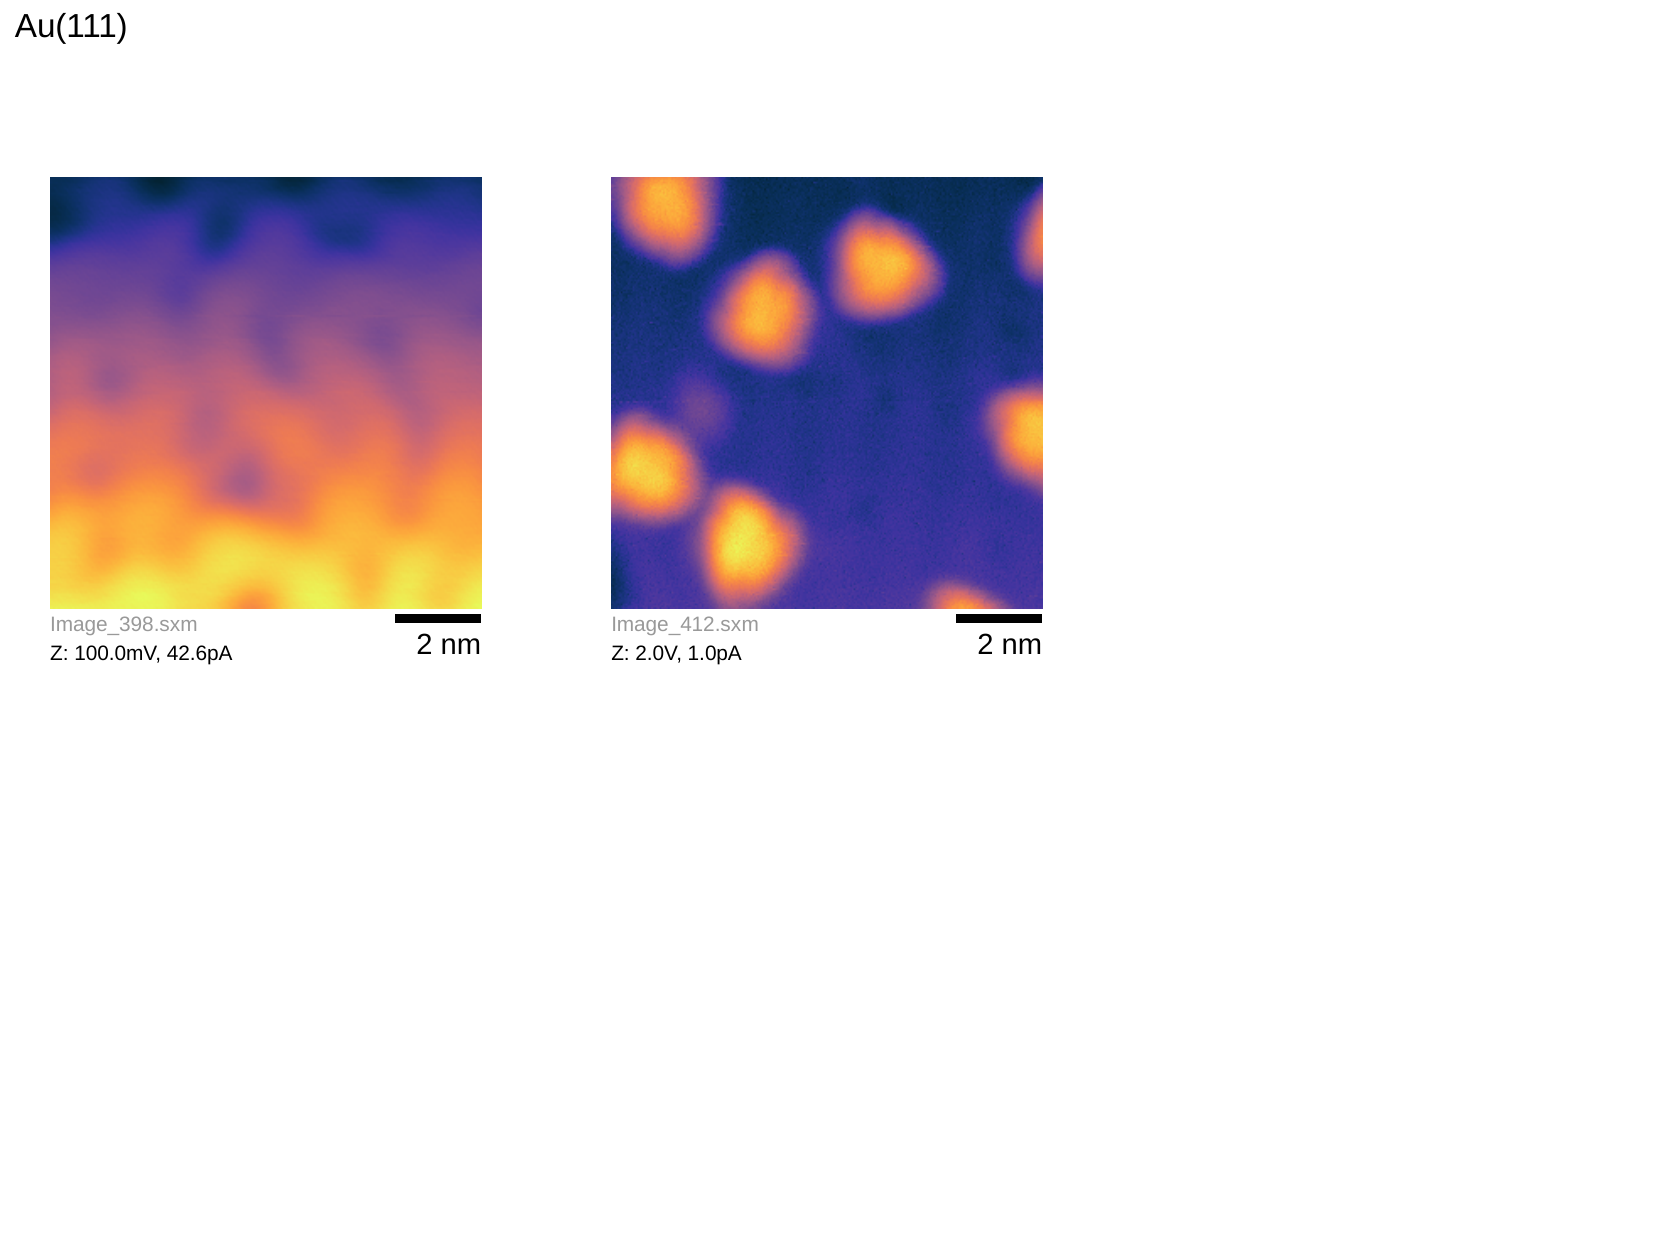

Au(111)
Image_398.sxm
Z: 100.0mV, 42.6pA
2 nm
Image_412.sxm
Z: 2.0V, 1.0pA
2 nm